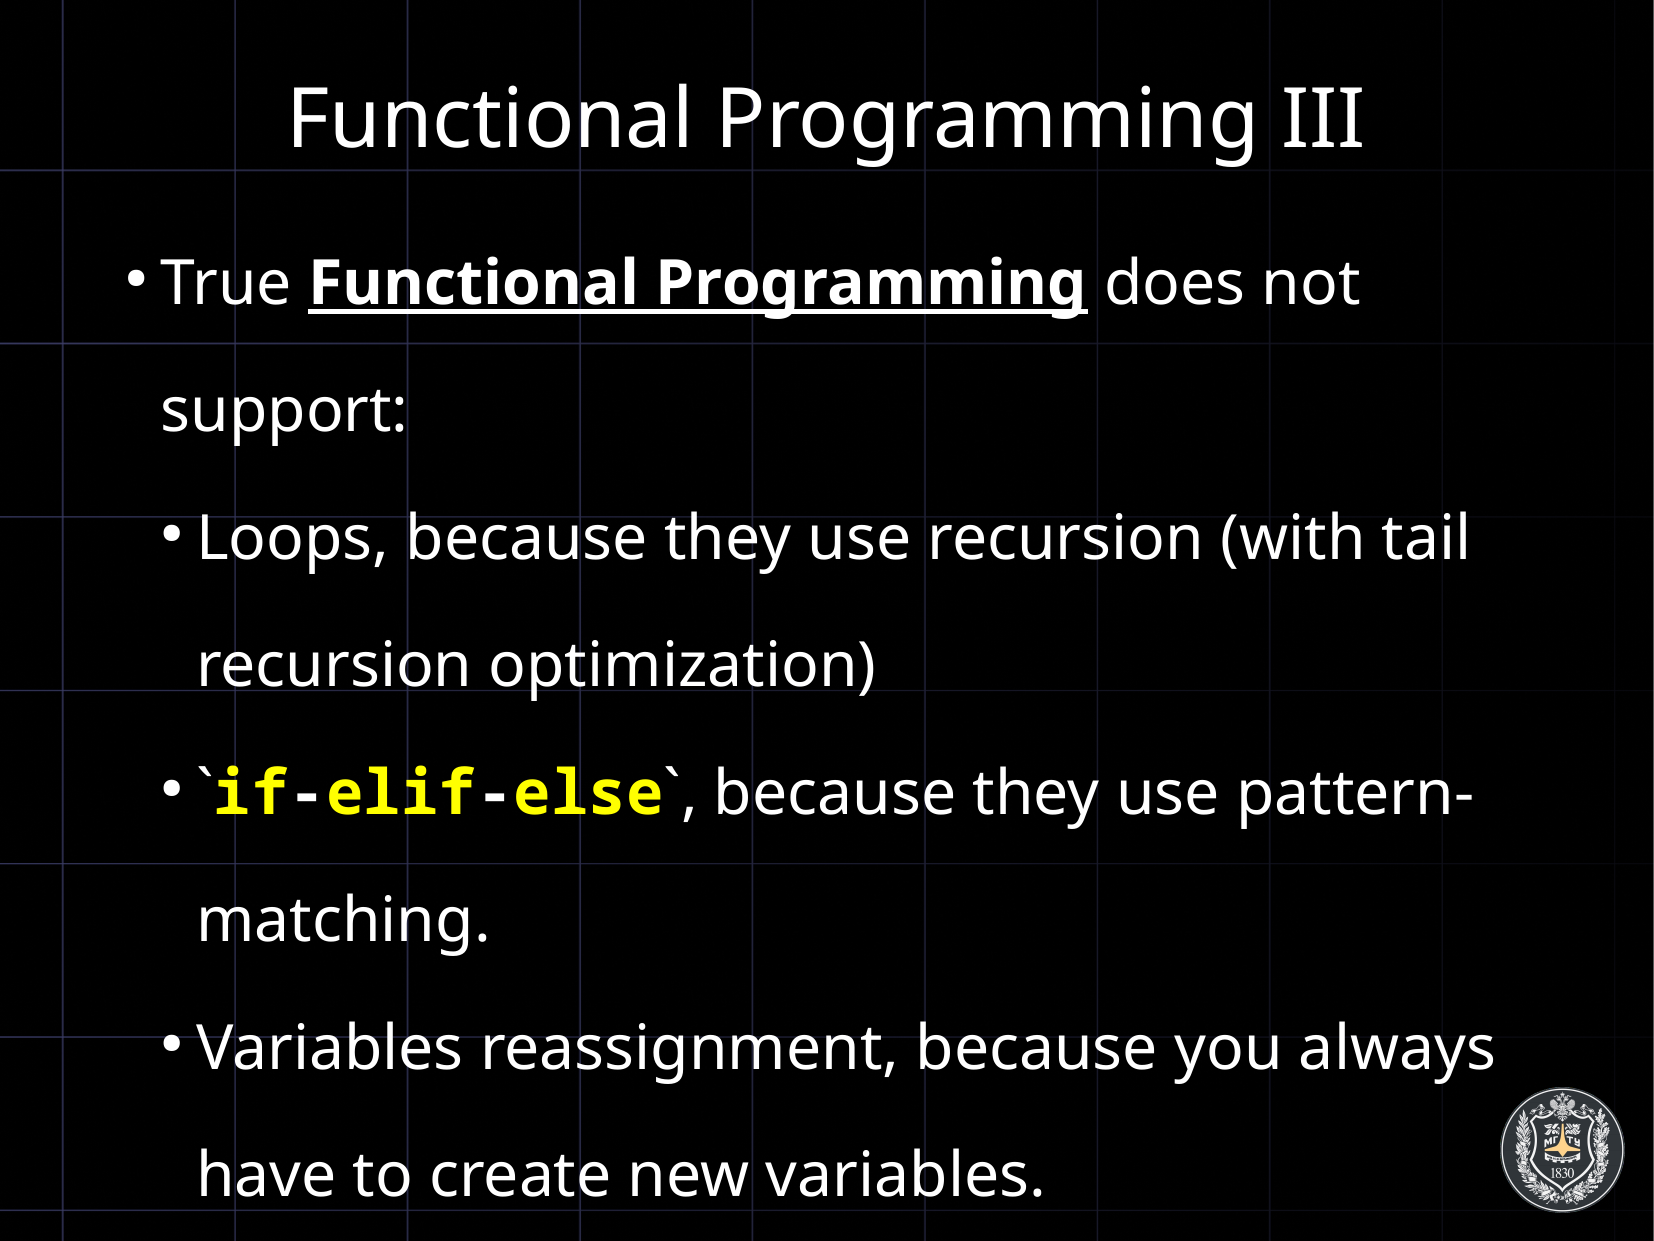

# Functional Programming III
True Functional Programming does not support:
Loops, because they use recursion (with tail recursion optimization)
`if-elif-else`, because they use pattern-matching.
Variables reassignment, because you always have to create new variables.
No side-effects (all functions should be pure (not all, ha-ha)).
Basis: lambda calculus.